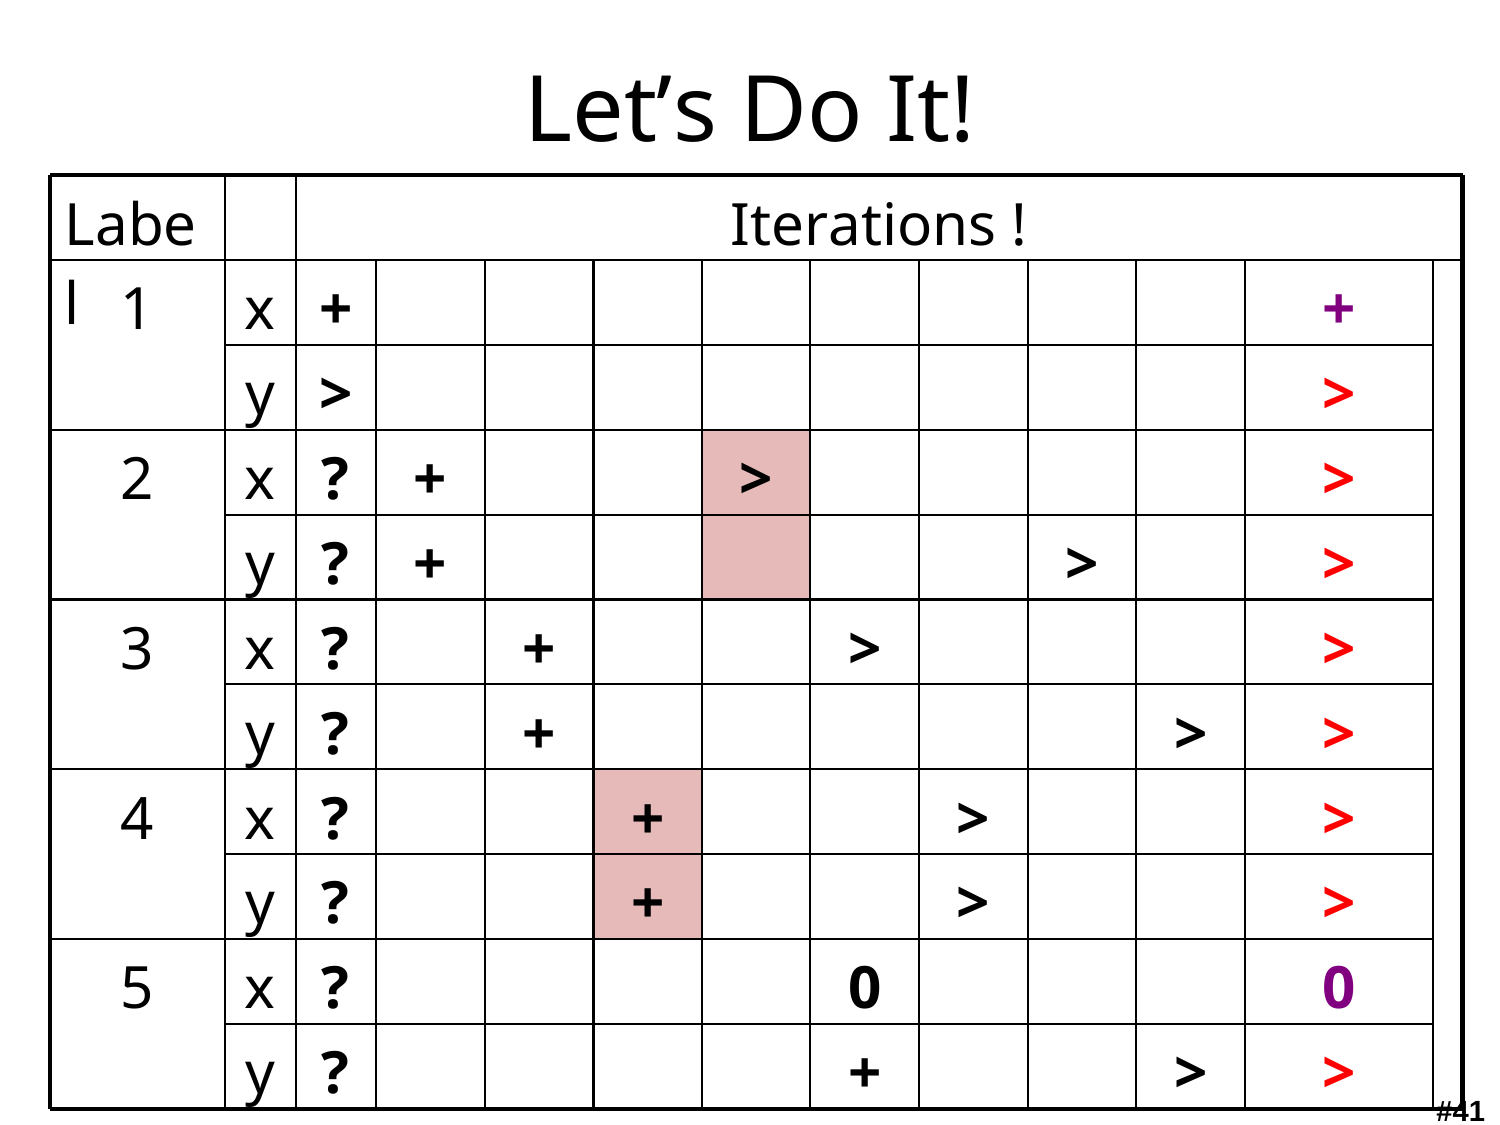

# Let’s Do It!
Label
Iterations !
1
x
+
+
y
>
>
2
x
?
+
>
>
y
?
+
>
>
3
x
?
+
>
>
y
?
+
>
>
4
x
?
+
>
>
y
?
+
>
>
5
x
?
0
0
y
?
+
>
>
41